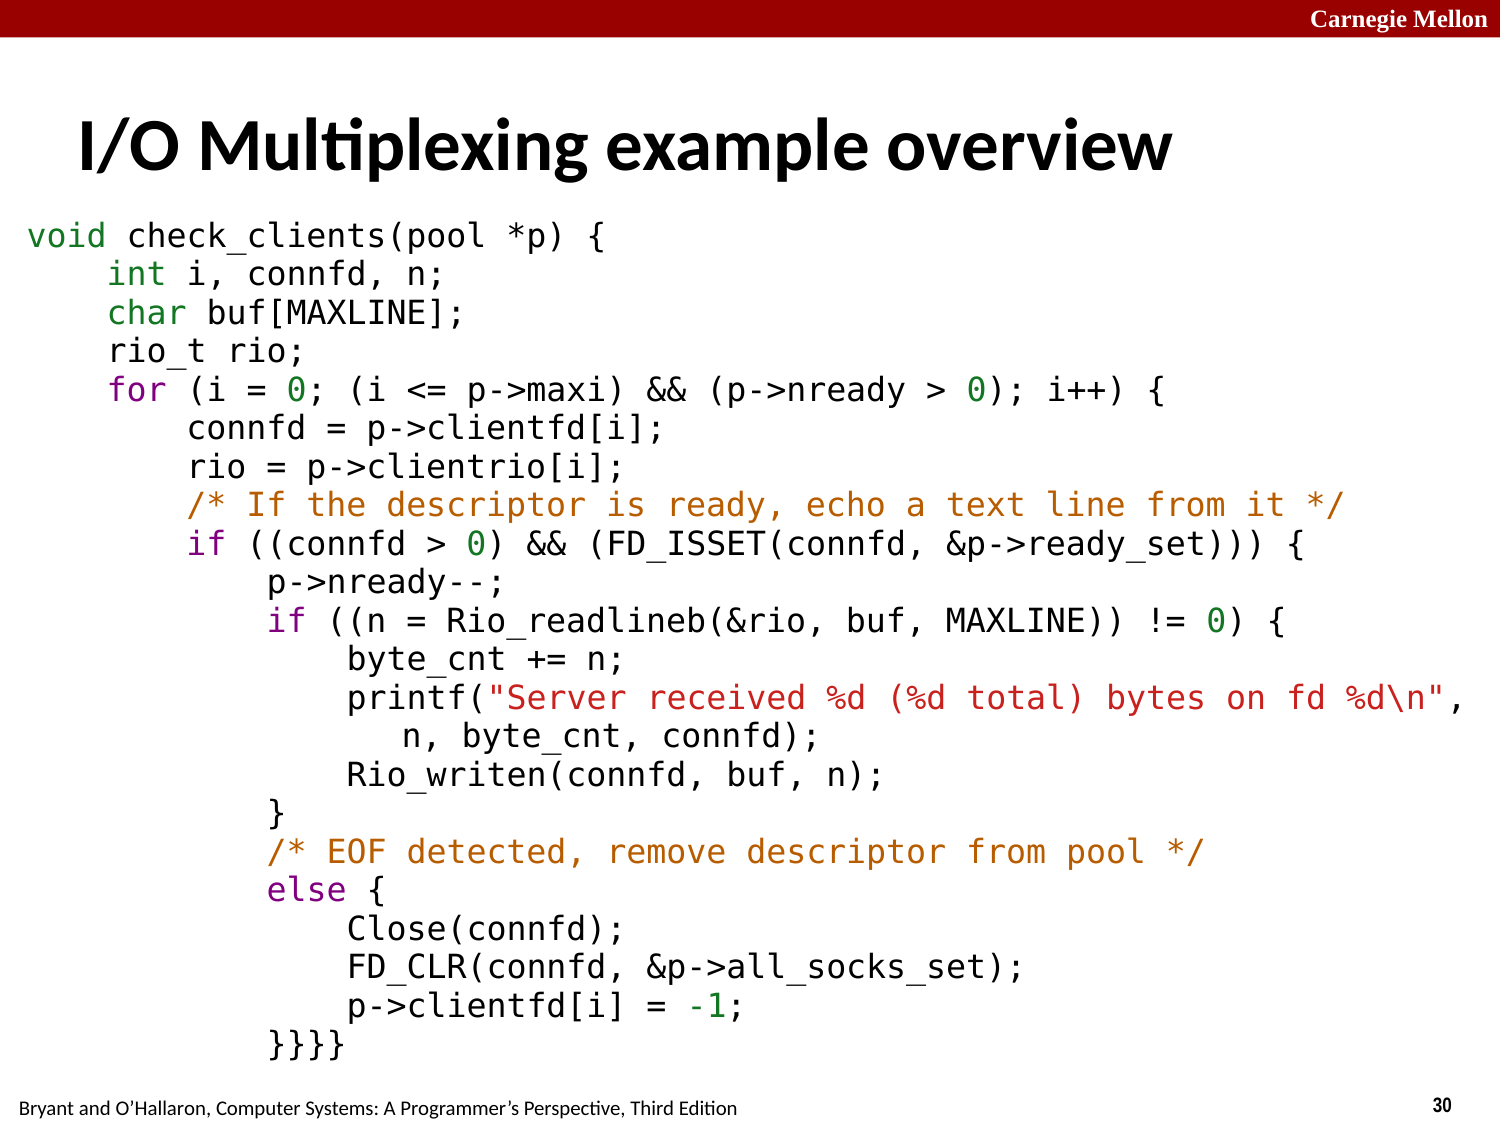

# I/O Multiplexing example overview
void check_clients(pool *p) {
 int i, connfd, n;
 char buf[MAXLINE];
 rio_t rio;
 for (i = 0; (i <= p->maxi) && (p->nready > 0); i++) {
 connfd = p->clientfd[i];
 rio = p->clientrio[i];
 /* If the descriptor is ready, echo a text line from it */
 if ((connfd > 0) && (FD_ISSET(connfd, &p->ready_set))) {
 p->nready--;
 if ((n = Rio_readlineb(&rio, buf, MAXLINE)) != 0) {
 byte_cnt += n;
 printf("Server received %d (%d total) bytes on fd %d\n",
 	n, byte_cnt, connfd);
 Rio_writen(connfd, buf, n);
 }
 /* EOF detected, remove descriptor from pool */
 else {
 Close(connfd);
 FD_CLR(connfd, &p->all_socks_set);
 p->clientfd[i] = -1;
 }}}}